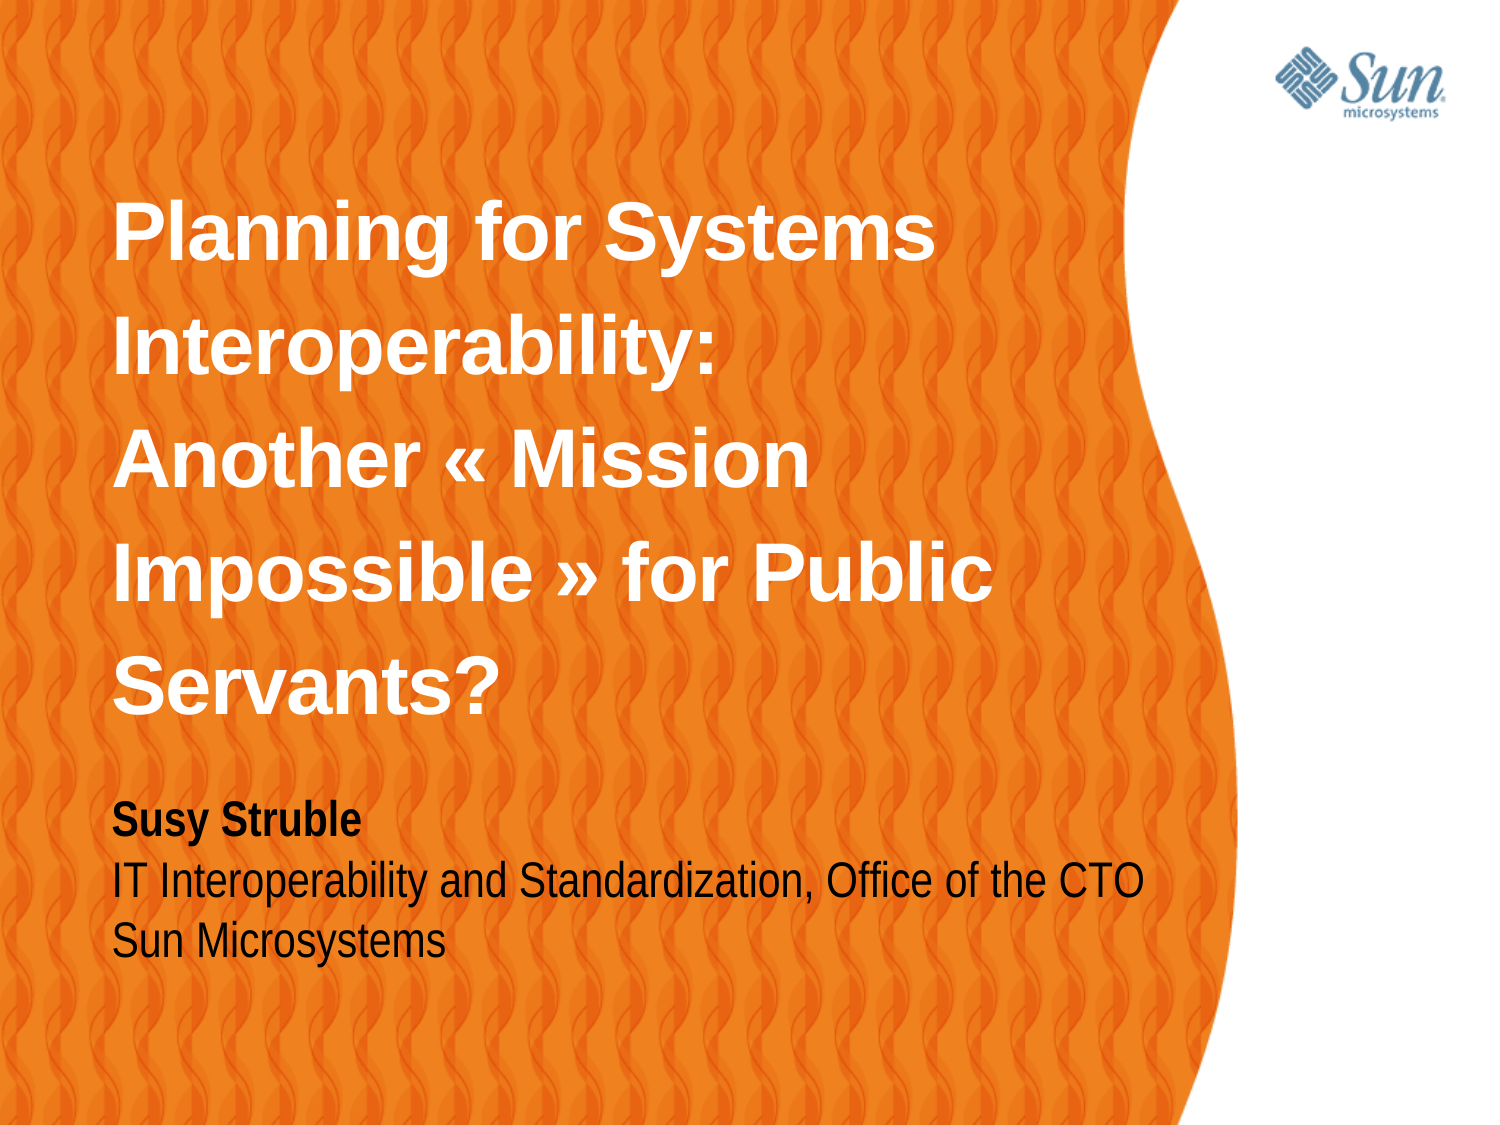

# Planning for Systems Interoperability: Another « Mission Impossible » for Public Servants?
Susy Struble
IT Interoperability and Standardization, Office of the CTO
Sun Microsystems